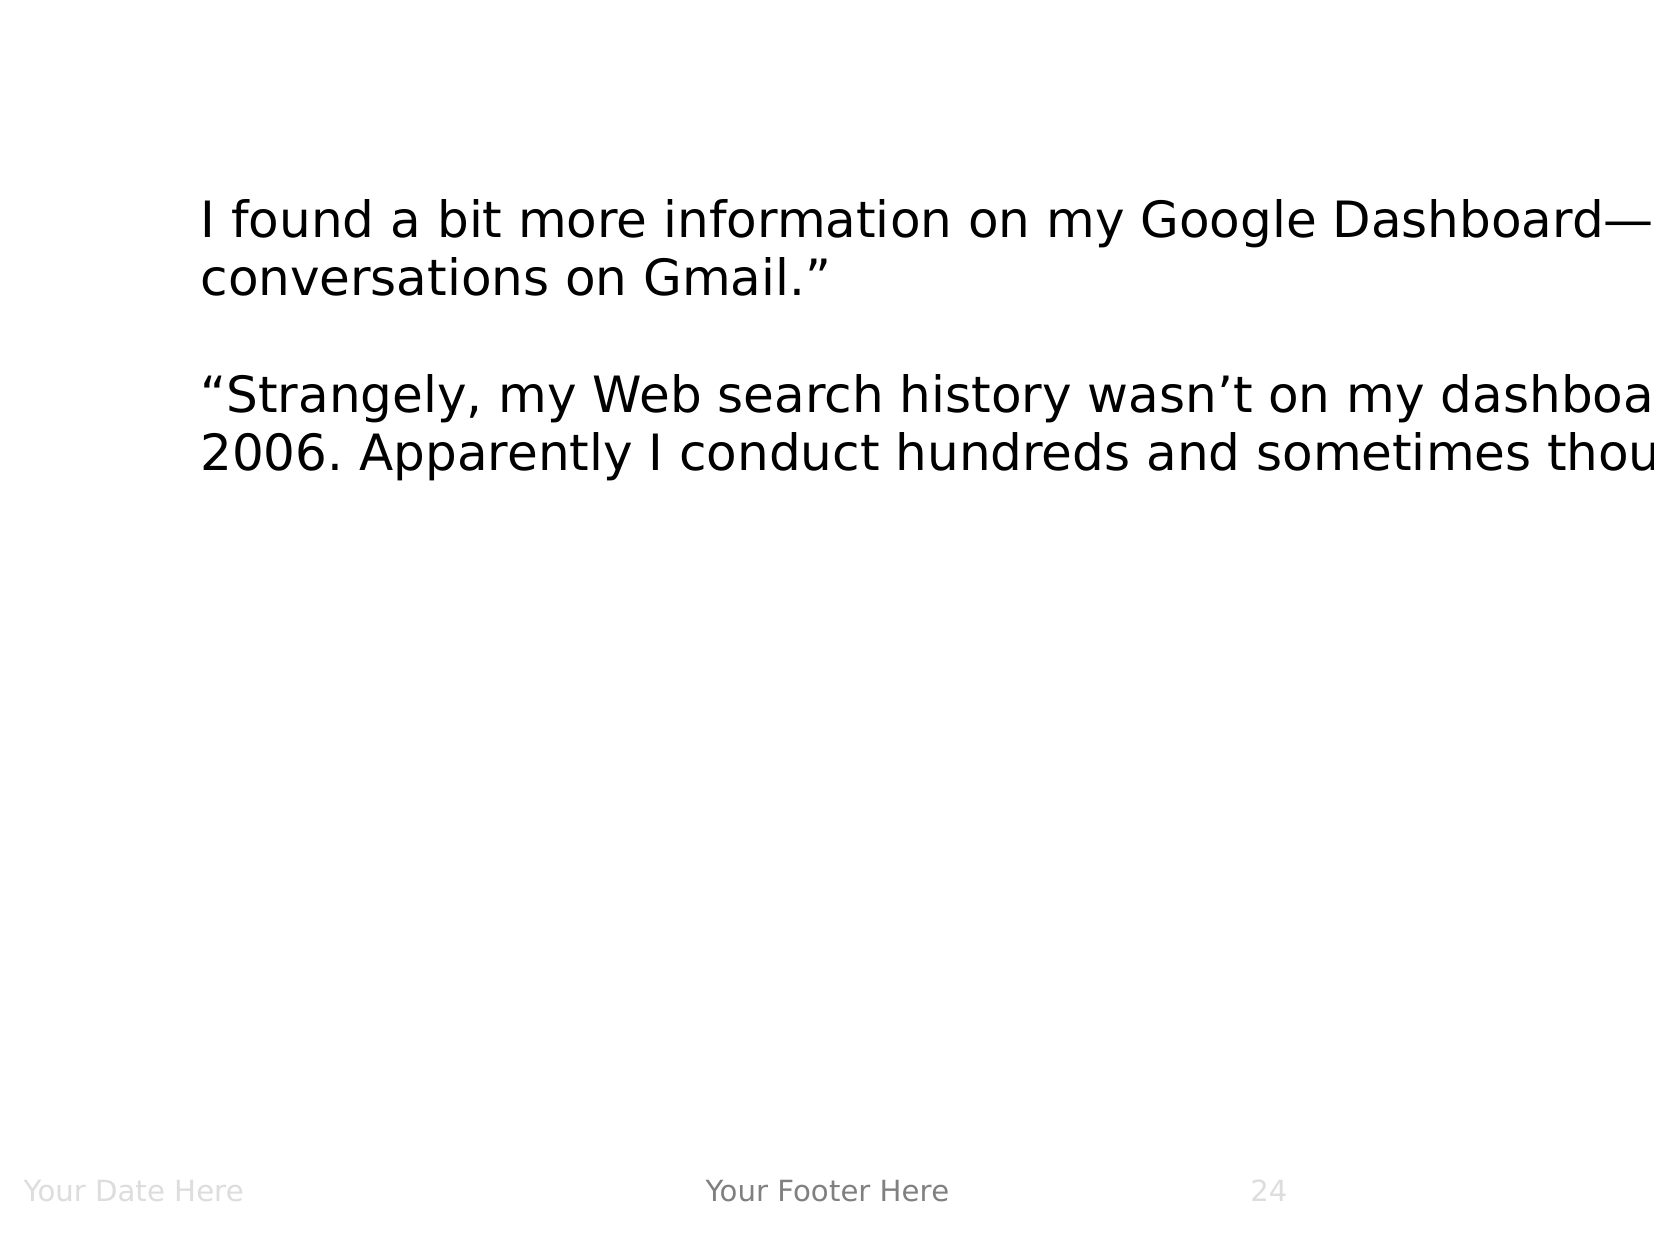

I found a bit more information on my Google Dashboard—a page that contains information about my activity on various Google services that was buried in my Gmail account settings. ...I have had 23,397 e-mail and chat conversations on Gmail.”
“Strangely, my Web search history wasn’t on my dashboard. It was hidden away in a section of my account called “other tools.” There I found that Google had been logging my Web searches from the time I opened my account in 2006. Apparently I conduct hundreds and sometimes thousands of Google searches per month. [Her reaction to viewing these was] “This was more intimate than a diary. It was a window into my thoughts each day.”
Your Date Here
Your Footer Here